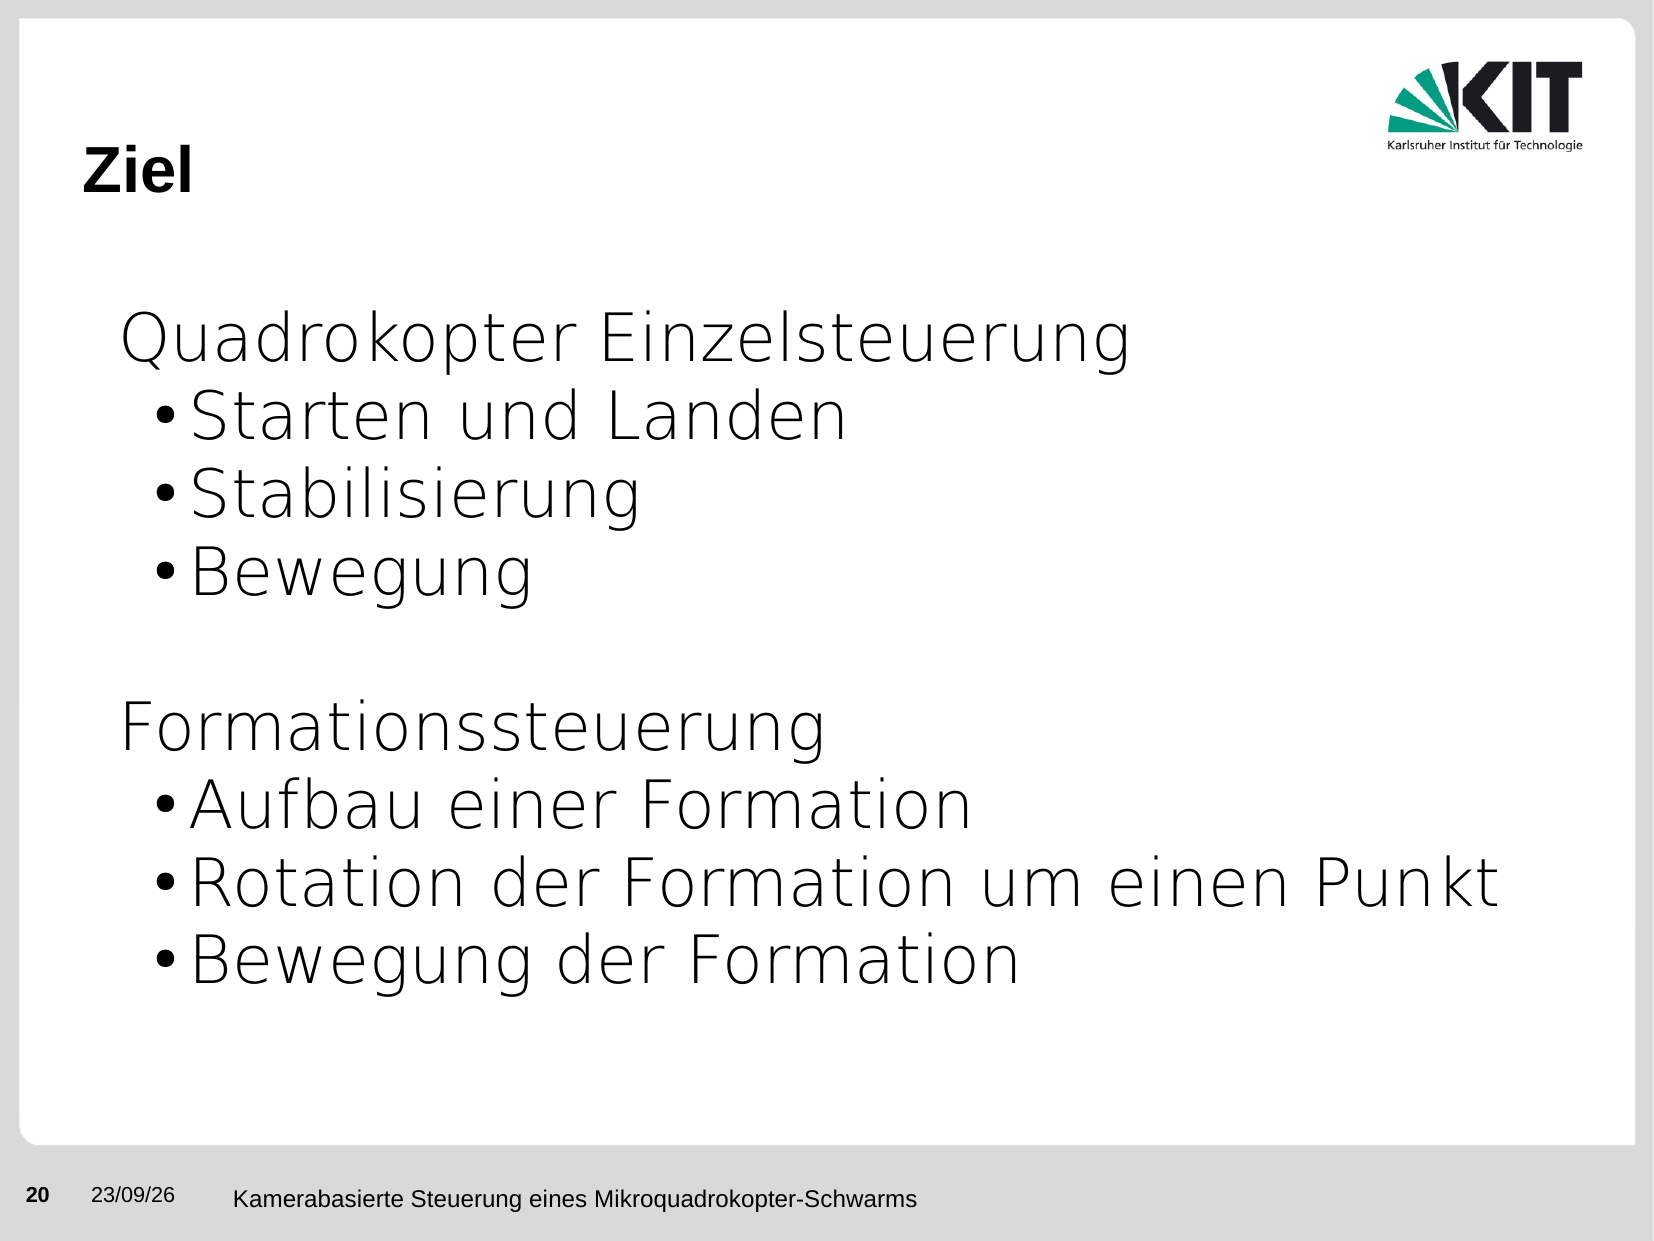

# Ziel
Quadrokopter Einzelsteuerung
Starten und Landen
Stabilisierung
Bewegung
Formationssteuerung
Aufbau einer Formation
Rotation der Formation um einen Punkt
Bewegung der Formation